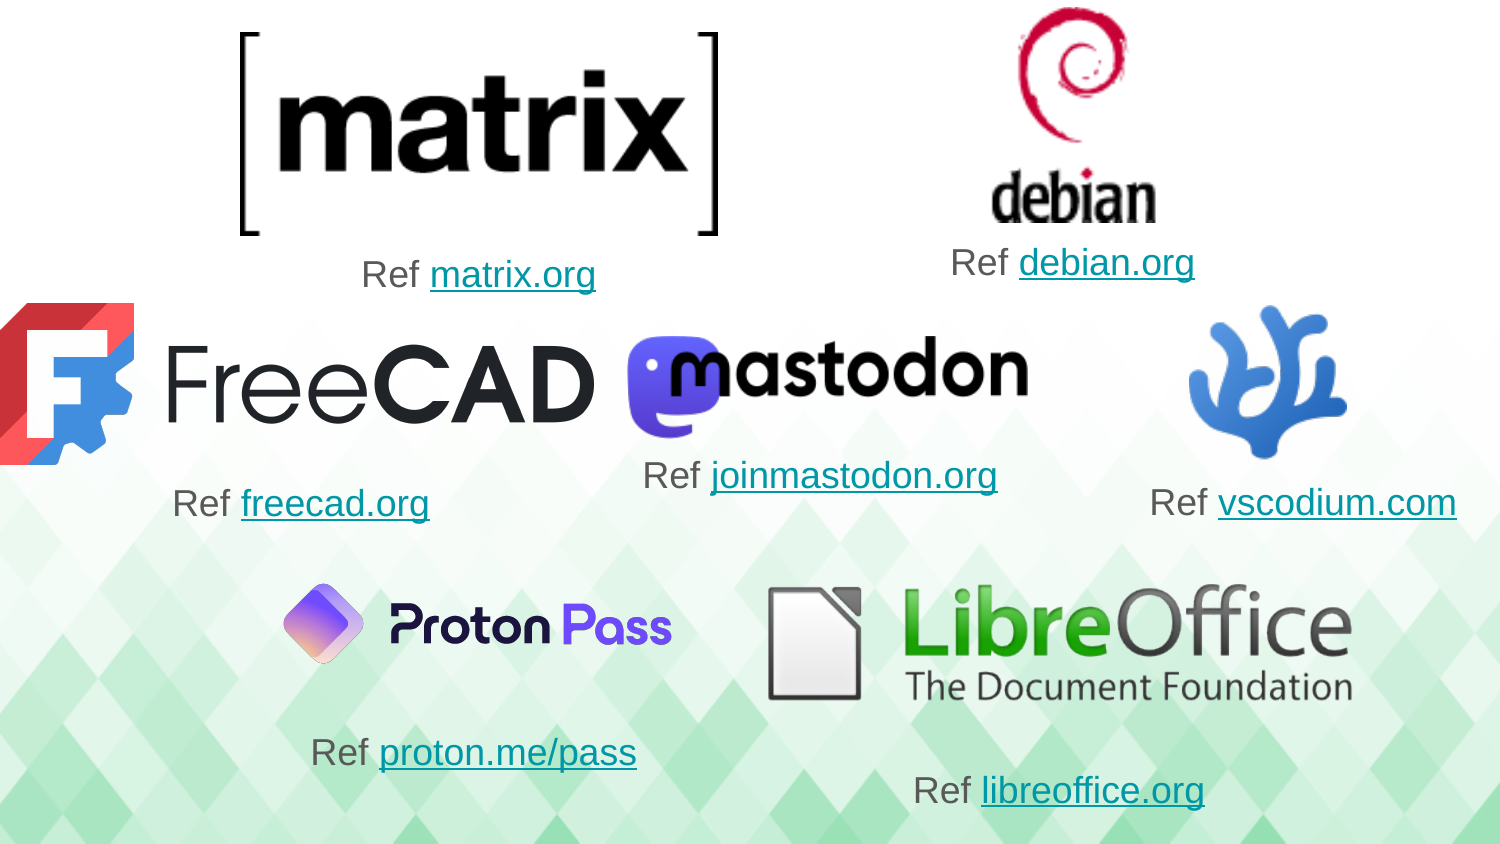

Ref debian.org
Ref matrix.org
Ref joinmastodon.org
Ref vscodium.com
Ref freecad.org
Ref proton.me/pass
Ref libreoffice.org